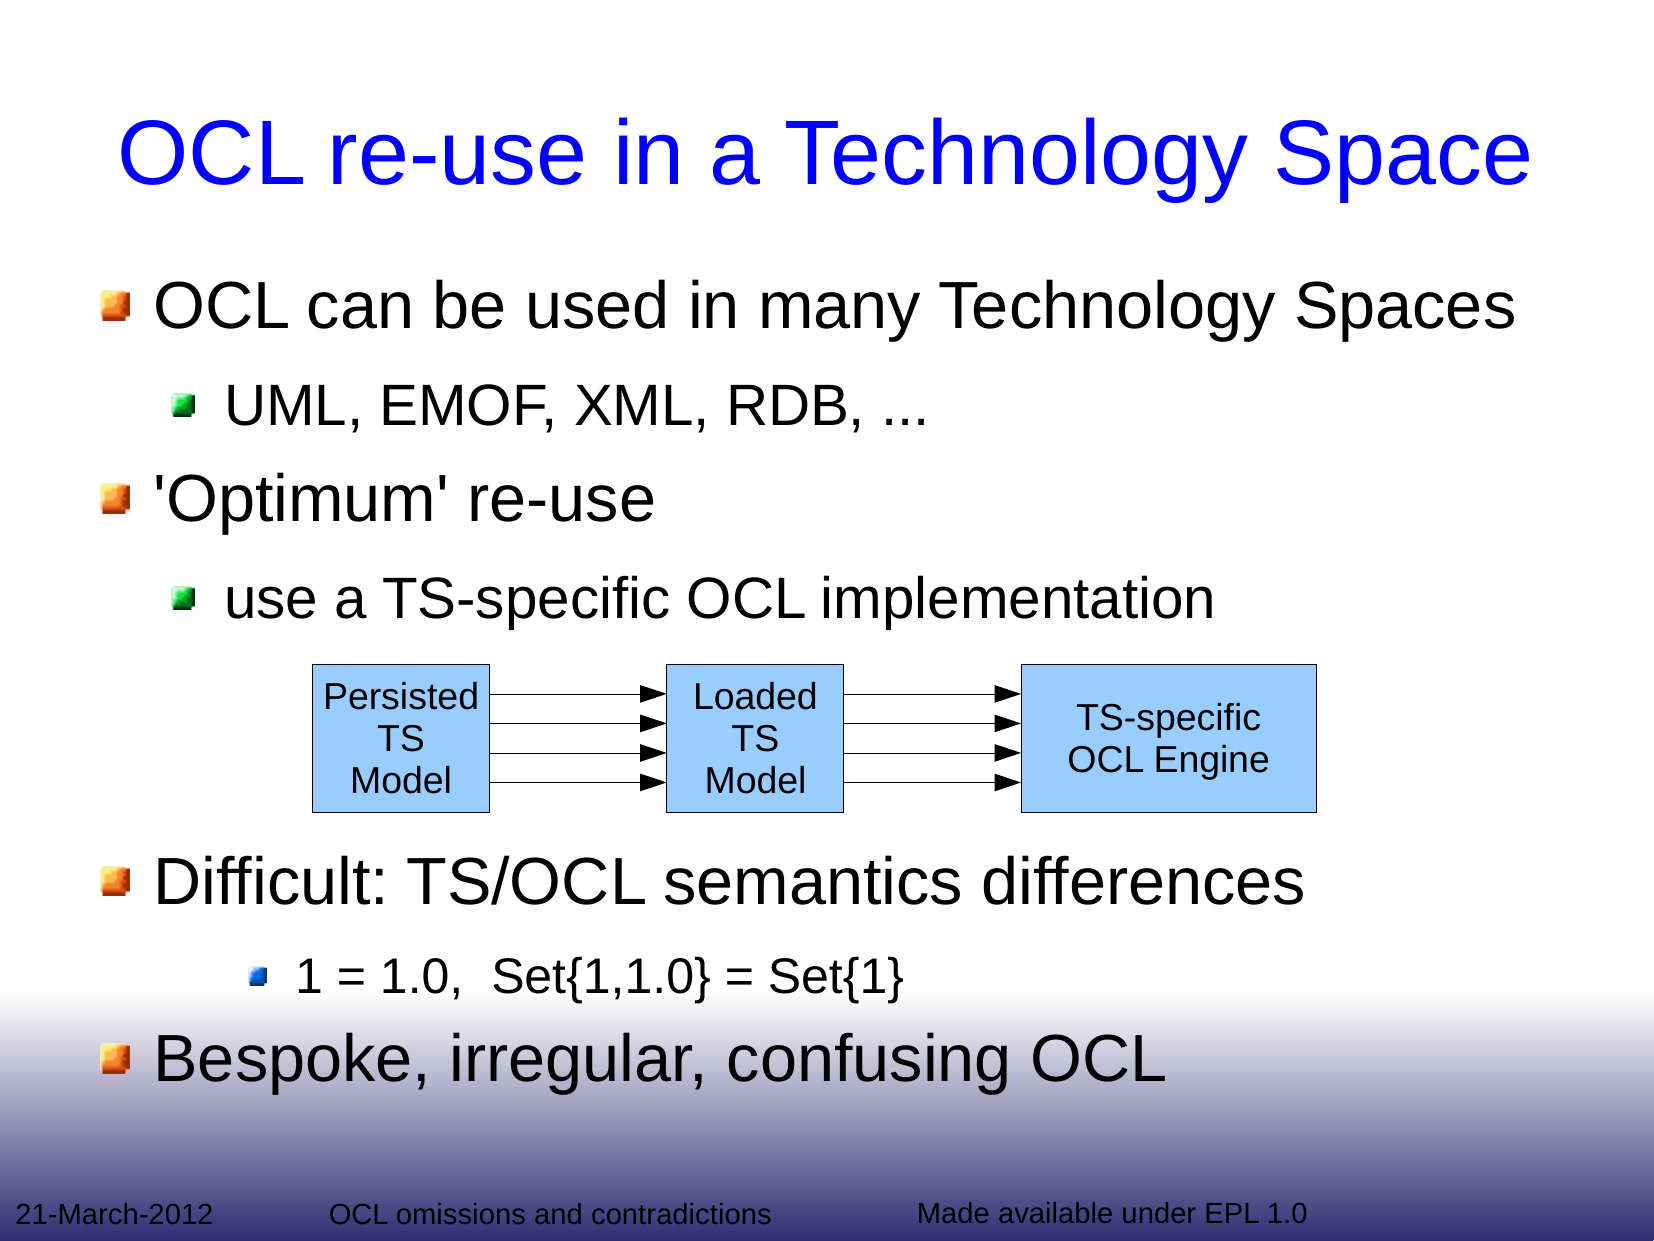

# OCL re-use in a Technology Space
OCL can be used in many Technology Spaces
UML, EMOF, XML, RDB, ...
'Optimum' re-use
use a TS-specific OCL implementation
Difficult: TS/OCL semantics differences
1 = 1.0, Set{1,1.0} = Set{1}
Bespoke, irregular, confusing OCL
Persisted
TS
Model
Loaded
TS
Model
TS-specific
OCL Engine
21-March-2012
OCL omissions and contradictions